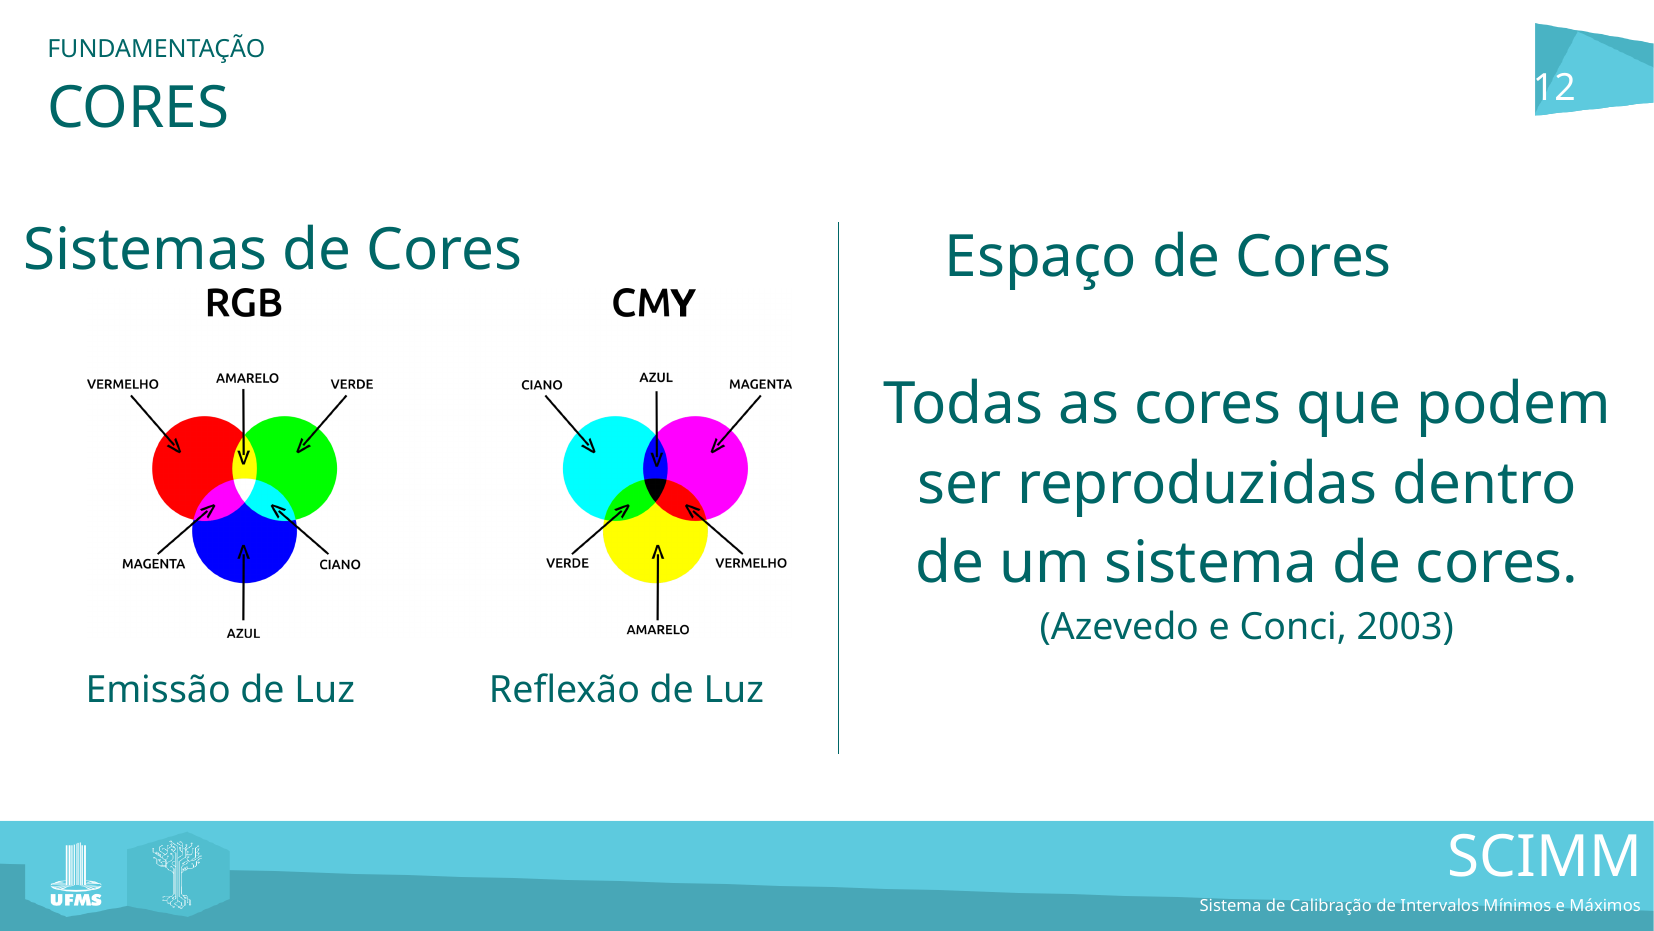

# FUNDAMENTAÇÃO CORES
Sistemas de Cores
Espaço de Cores
Todas as cores que podem ser reproduzidas dentro de um sistema de cores. (Azevedo e Conci, 2003)
Emissão de Luz
Reflexão de Luz
SCIMM
Sistema de Calibração de Intervalos Mínimos e Máximos